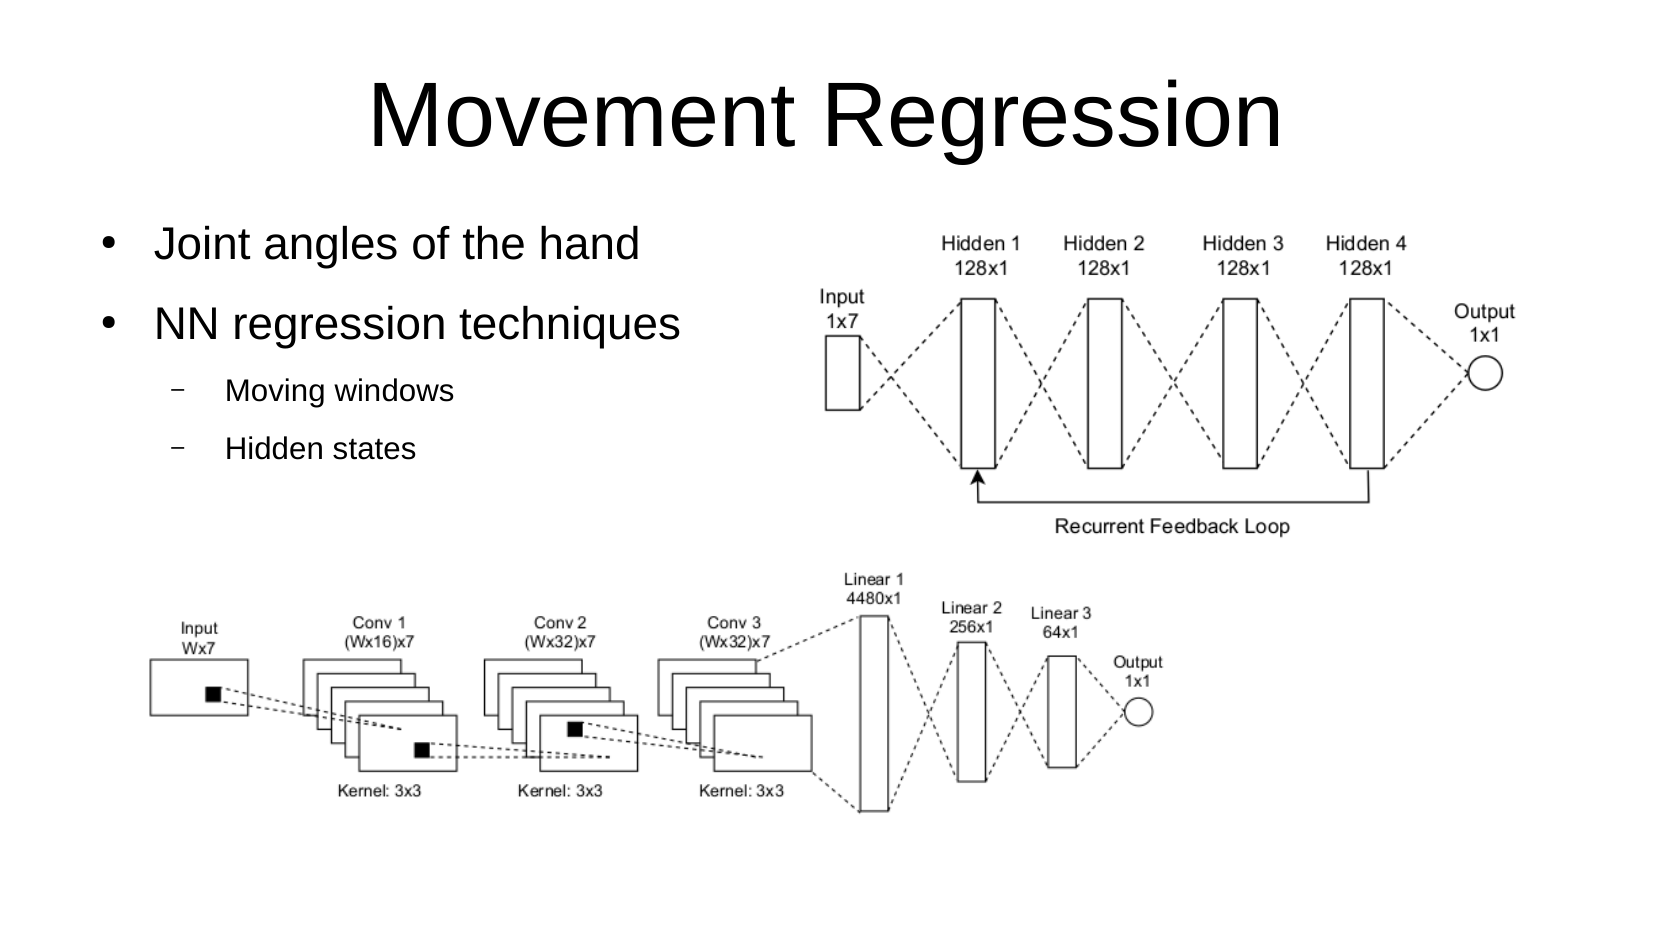

Movement Regression
# Joint angles of the hand
NN regression techniques
Moving windows
Hidden states